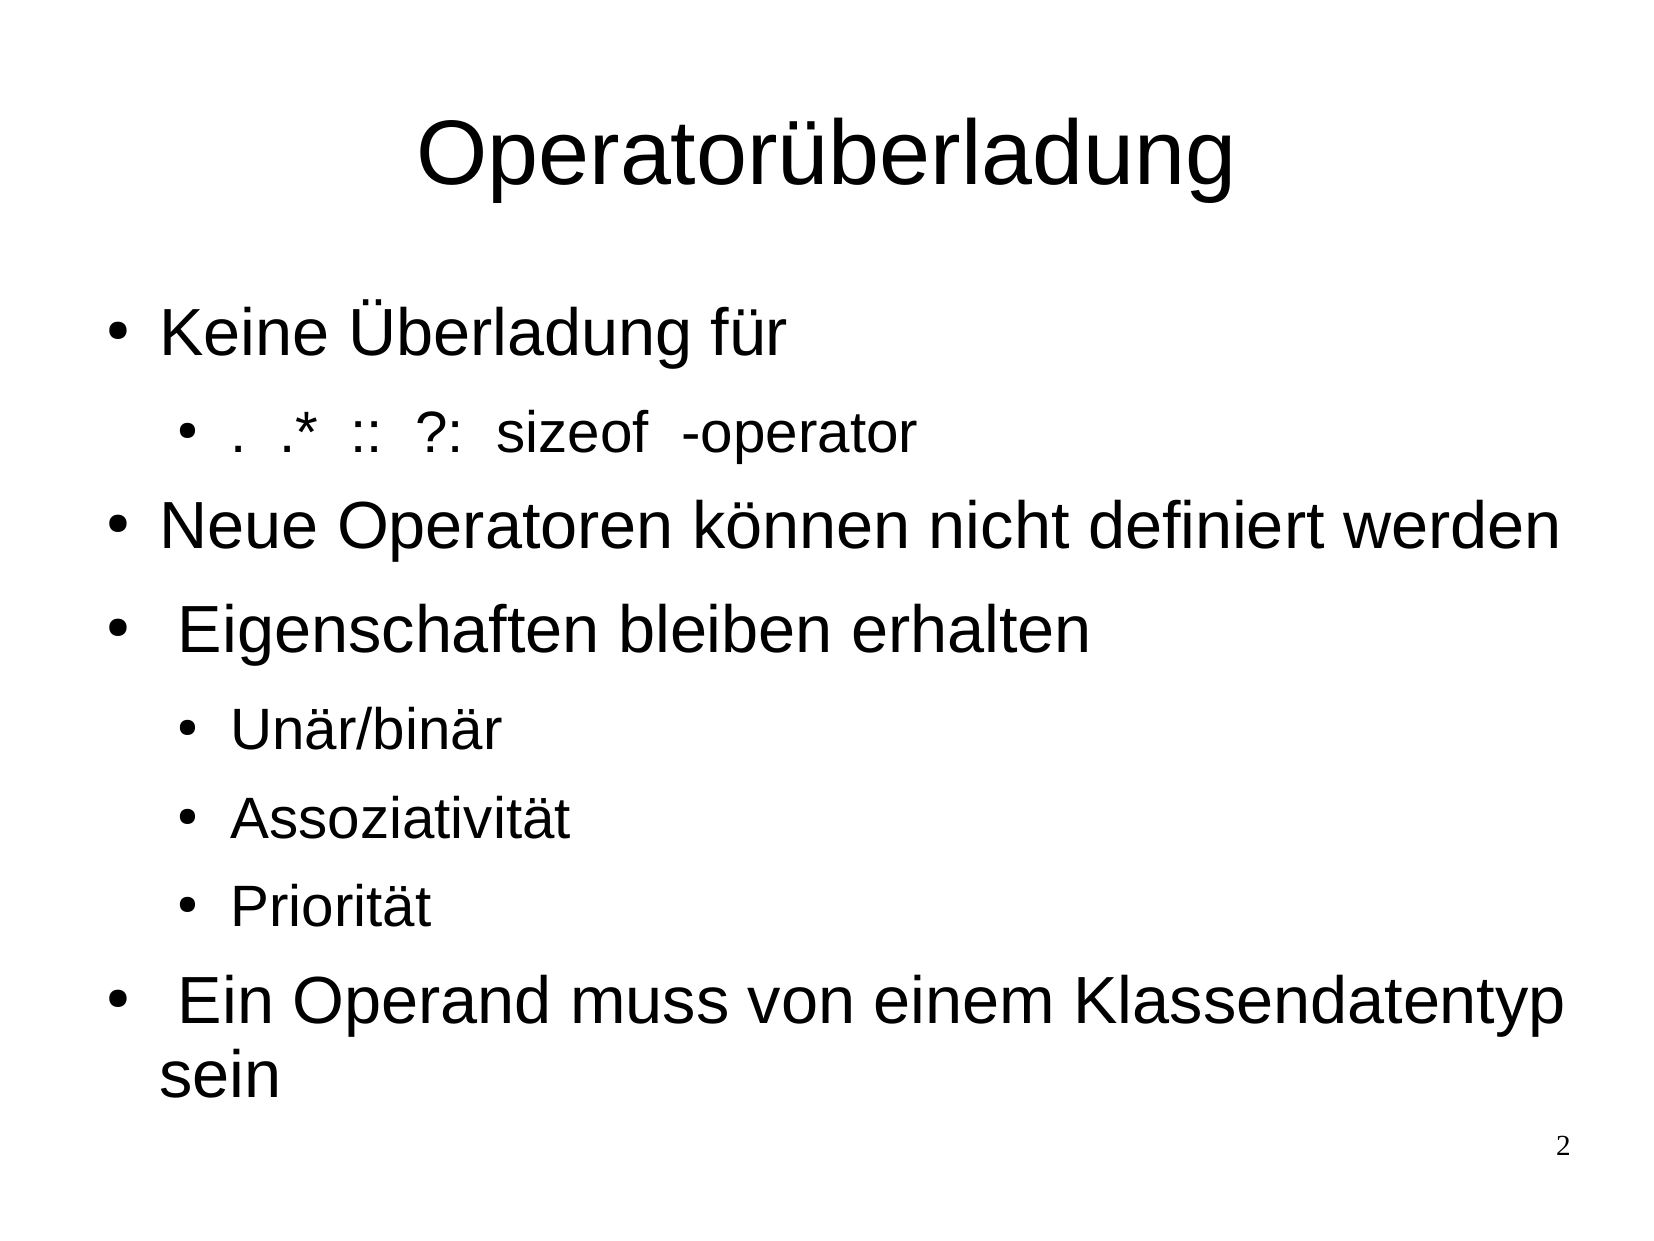

# Operatorüberladung
Keine Überladung für
. .* :: ?: sizeof -operator
Neue Operatoren können nicht definiert werden
 Eigenschaften bleiben erhalten
Unär/binär
Assoziativität
Priorität
 Ein Operand muss von einem Klassendatentyp sein
2